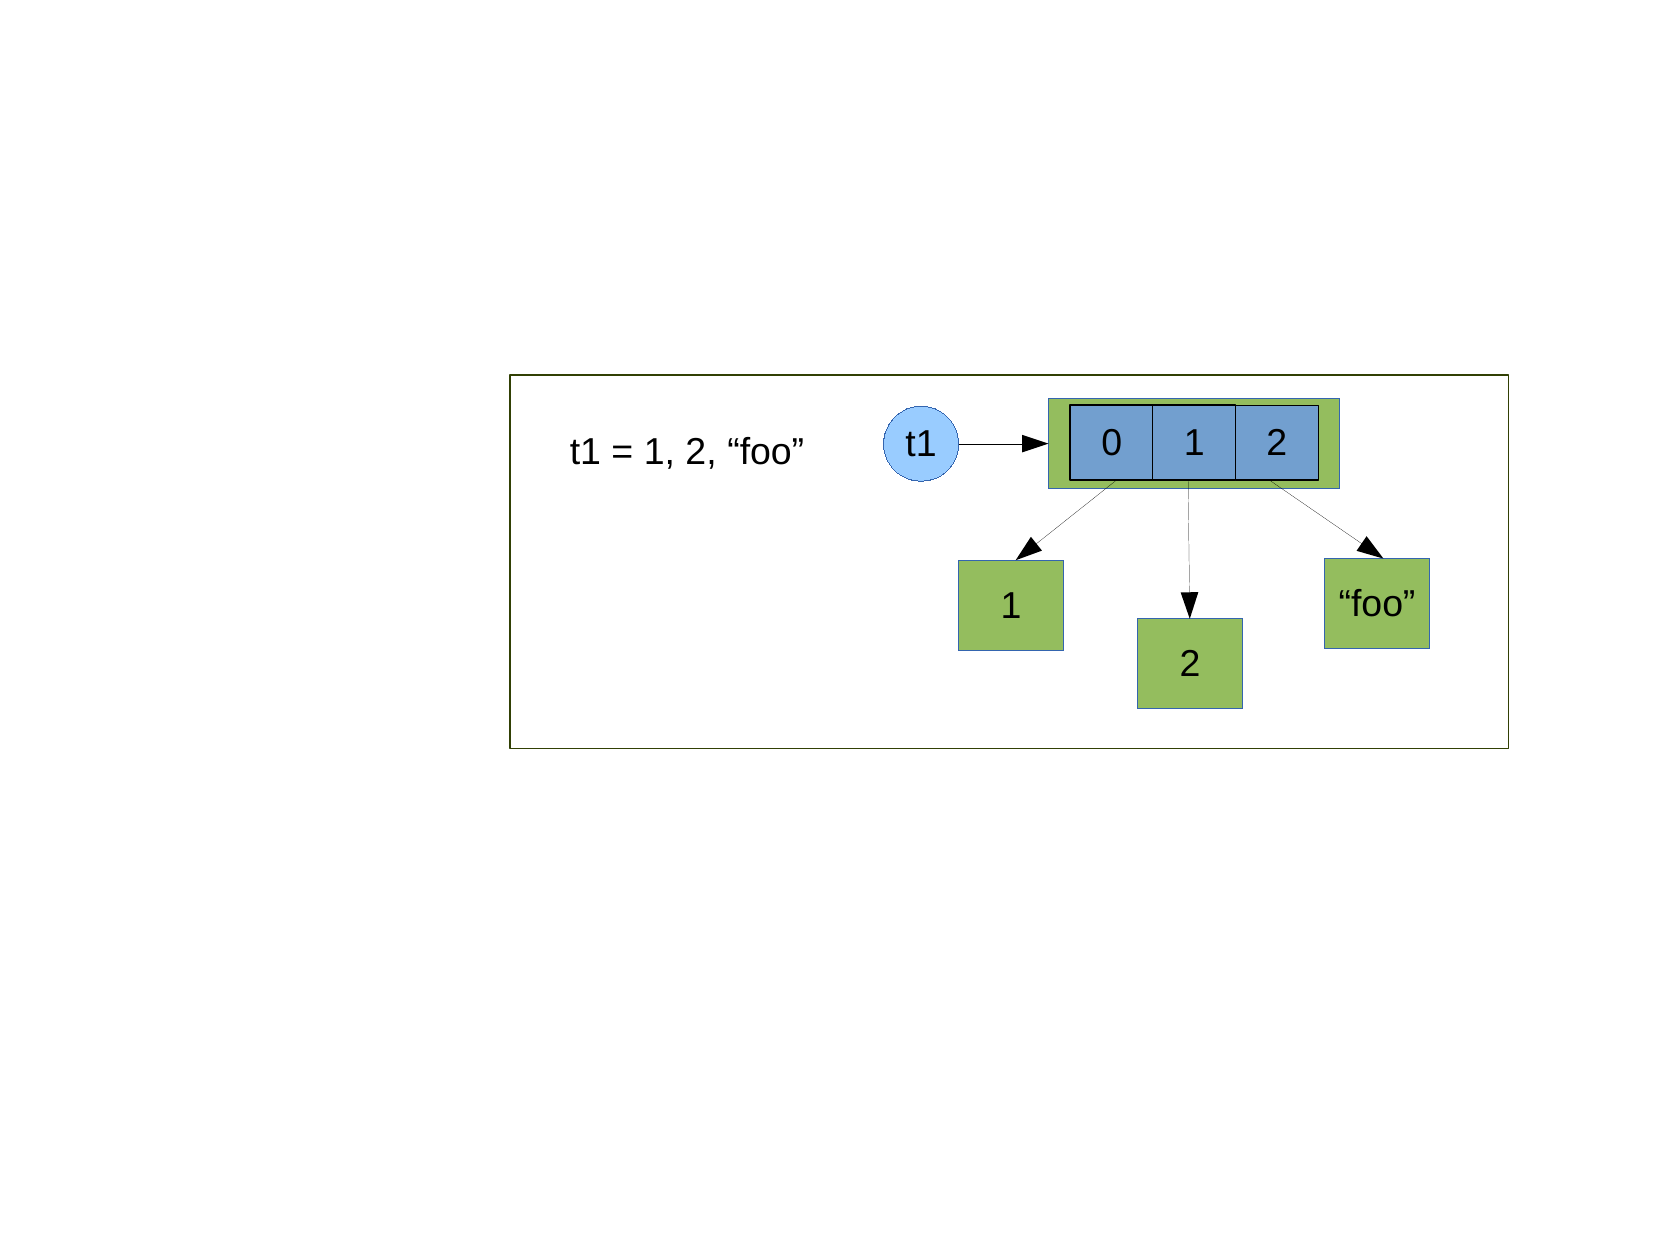

0
1
2
t1
t1 = 1, 2, “foo”
“foo”
1
2